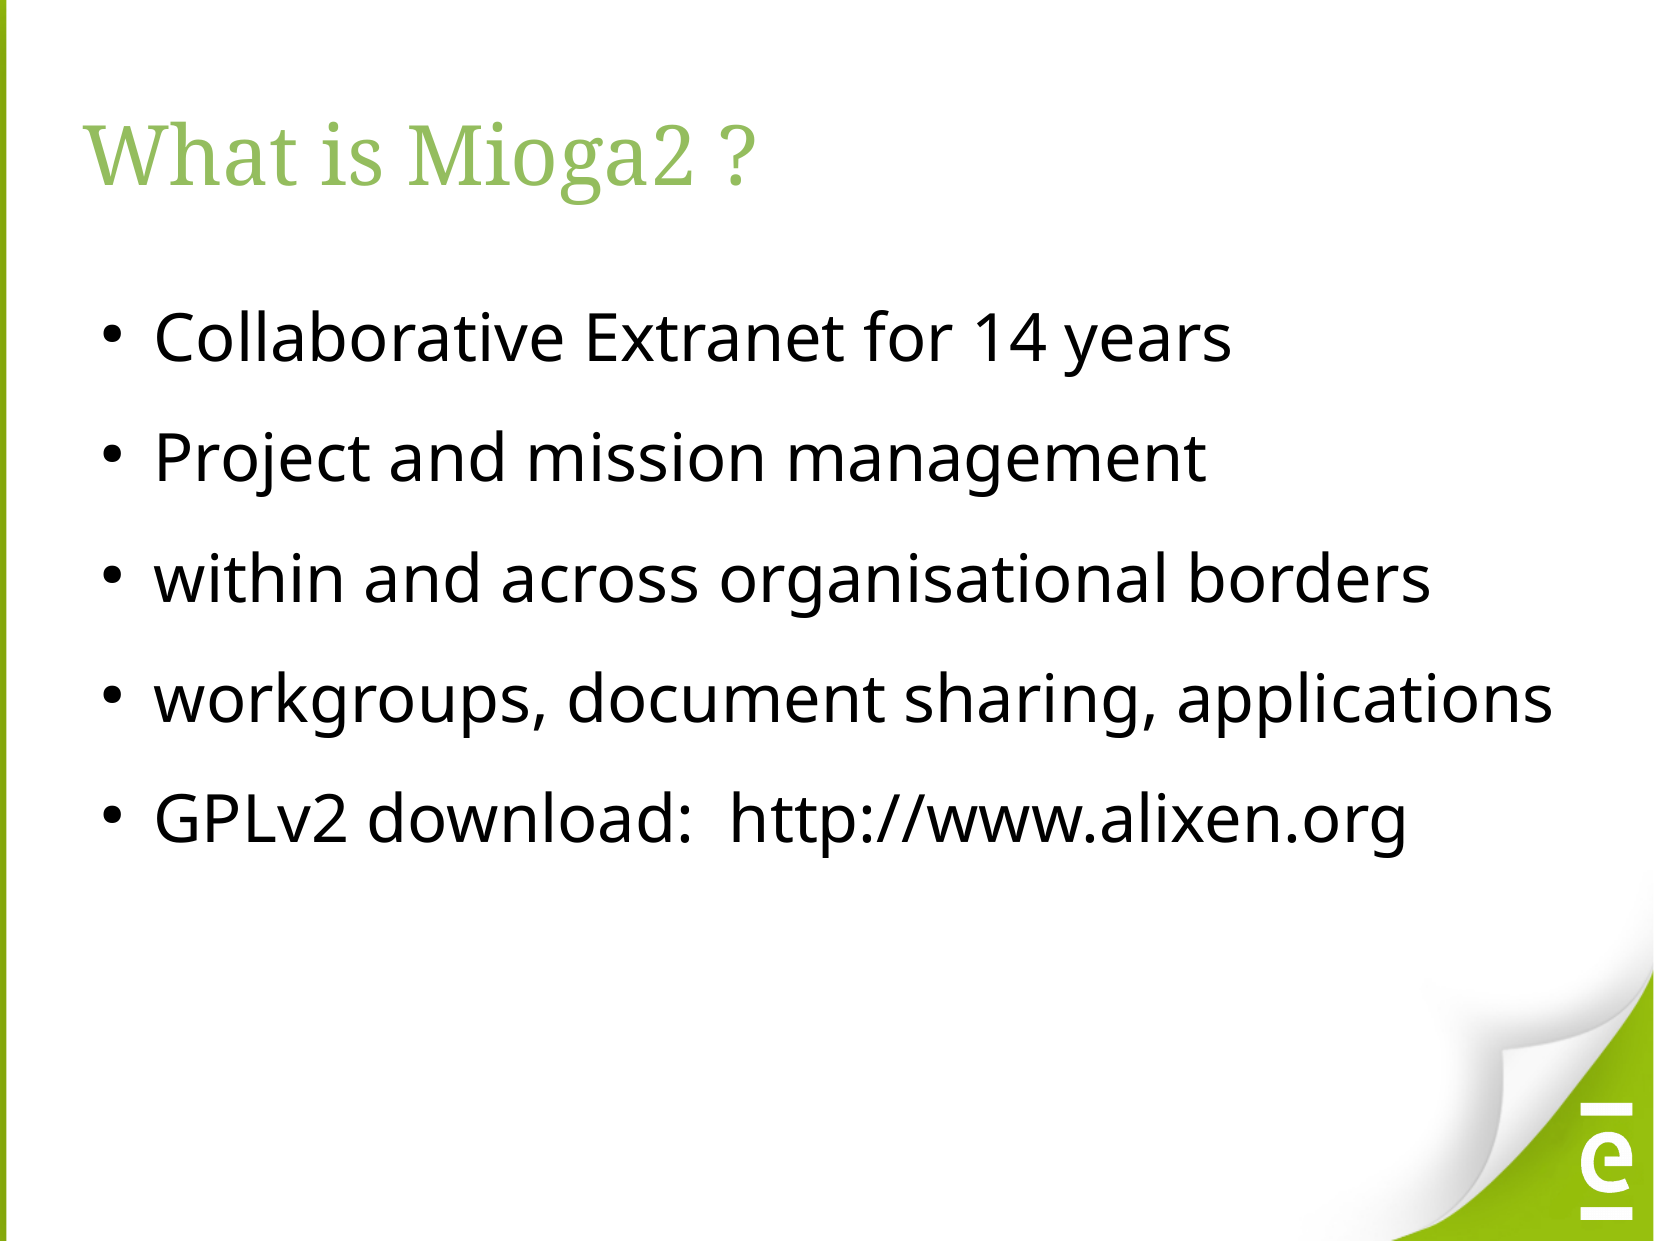

# What is Mioga2 ?
Collaborative Extranet for 14 years
Project and mission management
within and across organisational borders
workgroups, document sharing, applications
GPLv2 download: http://www.alixen.org